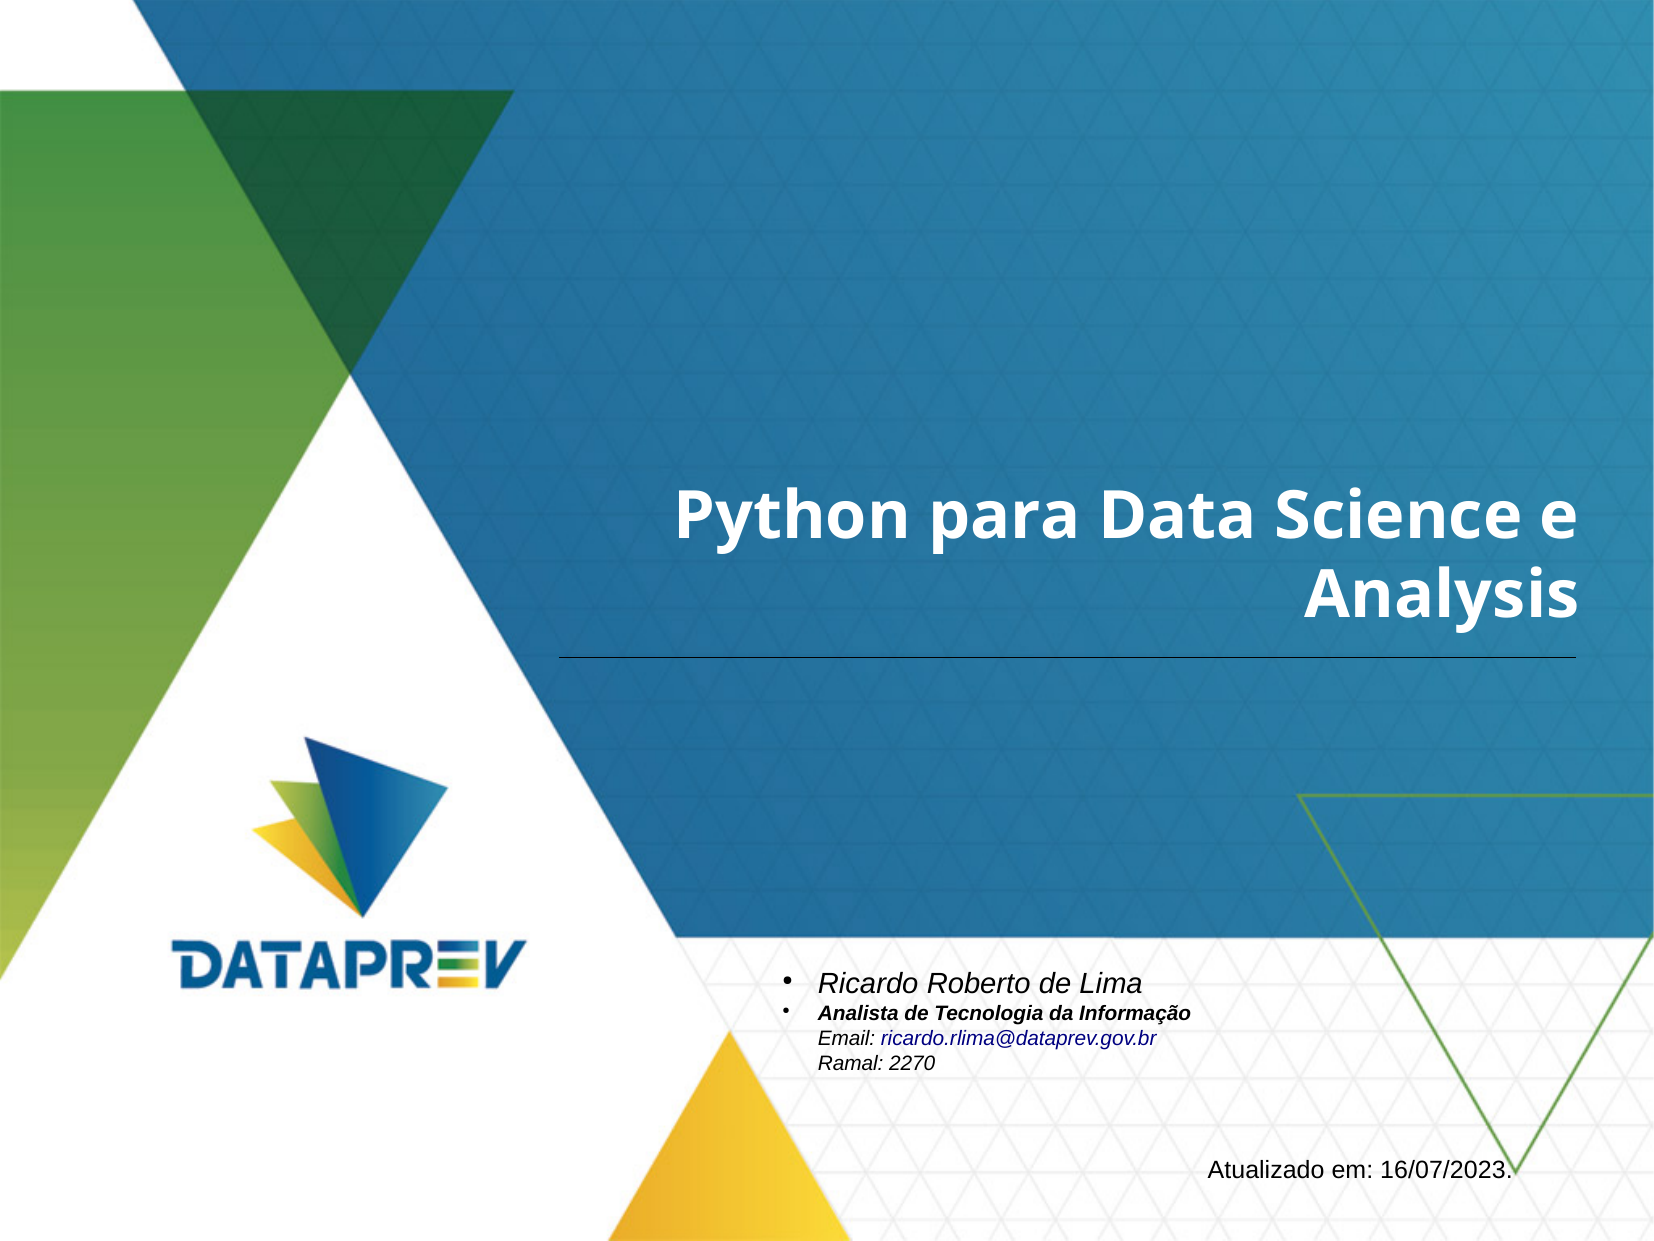

Python para Data Science e Analysis
Ricardo Roberto de Lima
Analista de Tecnologia da Informação
Email: ricardo.rlima@dataprev.gov.br
Ramal: 2270
Atualizado em: 16/07/2023.